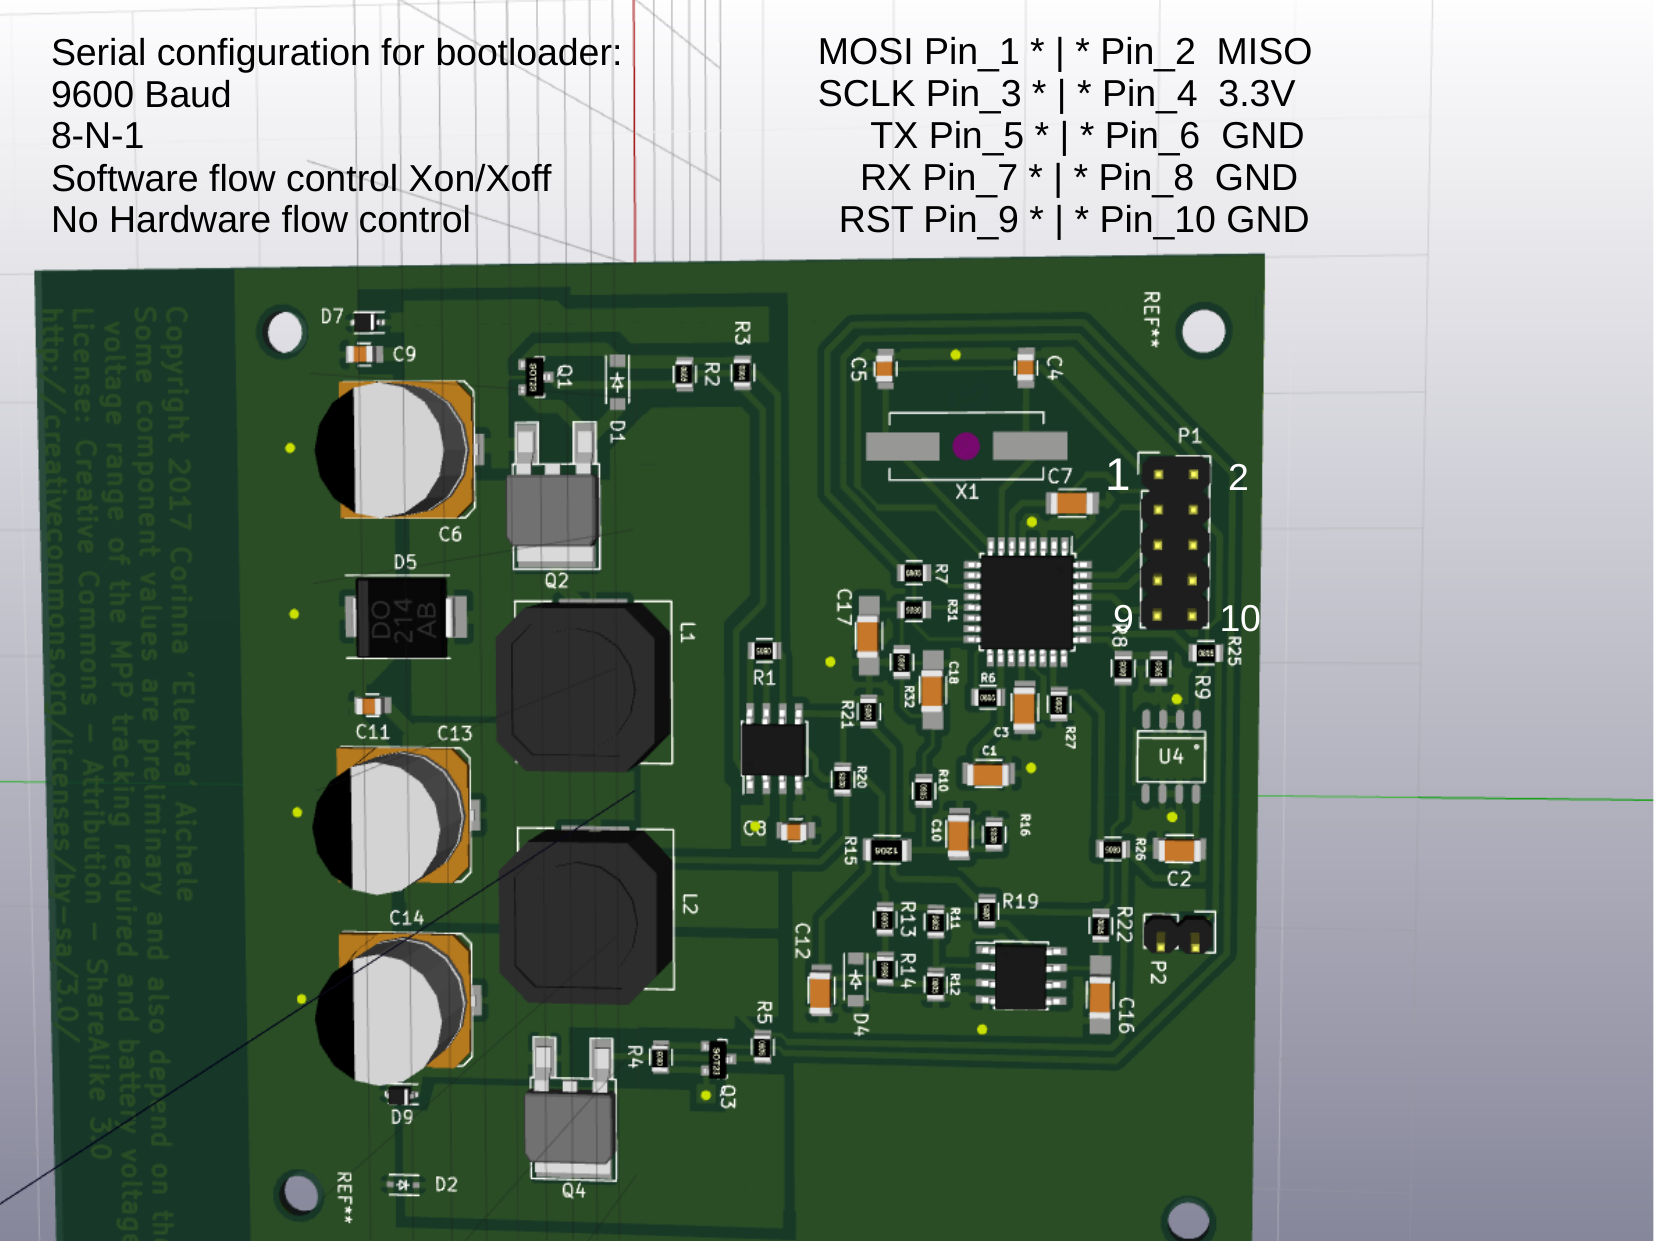

MOSI Pin_1 * | * Pin_2 MISO
SCLK Pin_3 * | * Pin_4 3.3V
 TX Pin_5 * | * Pin_6 GND
 RX Pin_7 * | * Pin_8 GND
 RST Pin_9 * | * Pin_10 GND
Serial configuration for bootloader:
9600 Baud
8-N-1
Software flow control Xon/Xoff
No Hardware flow control
1
2
9
10